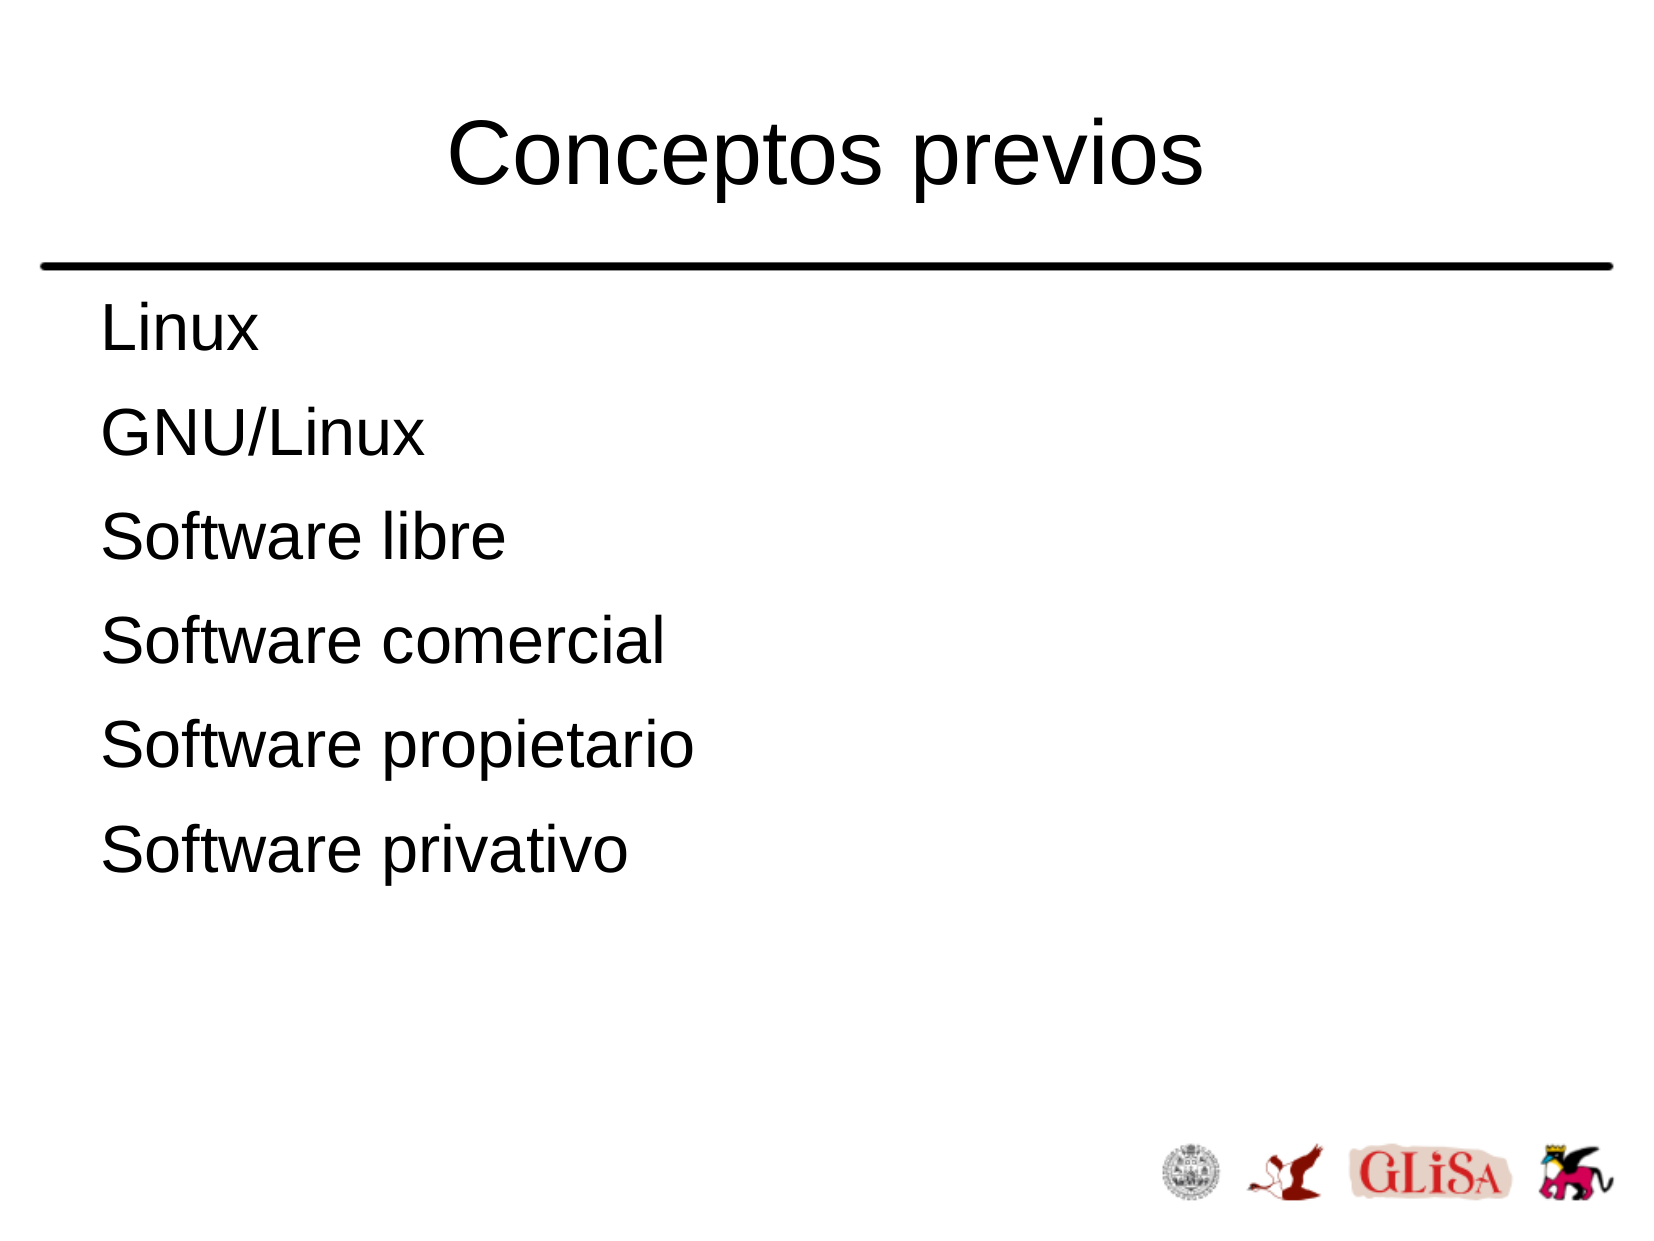

# Conceptos previos
Linux
GNU/Linux
Software libre
Software comercial
Software propietario
Software privativo